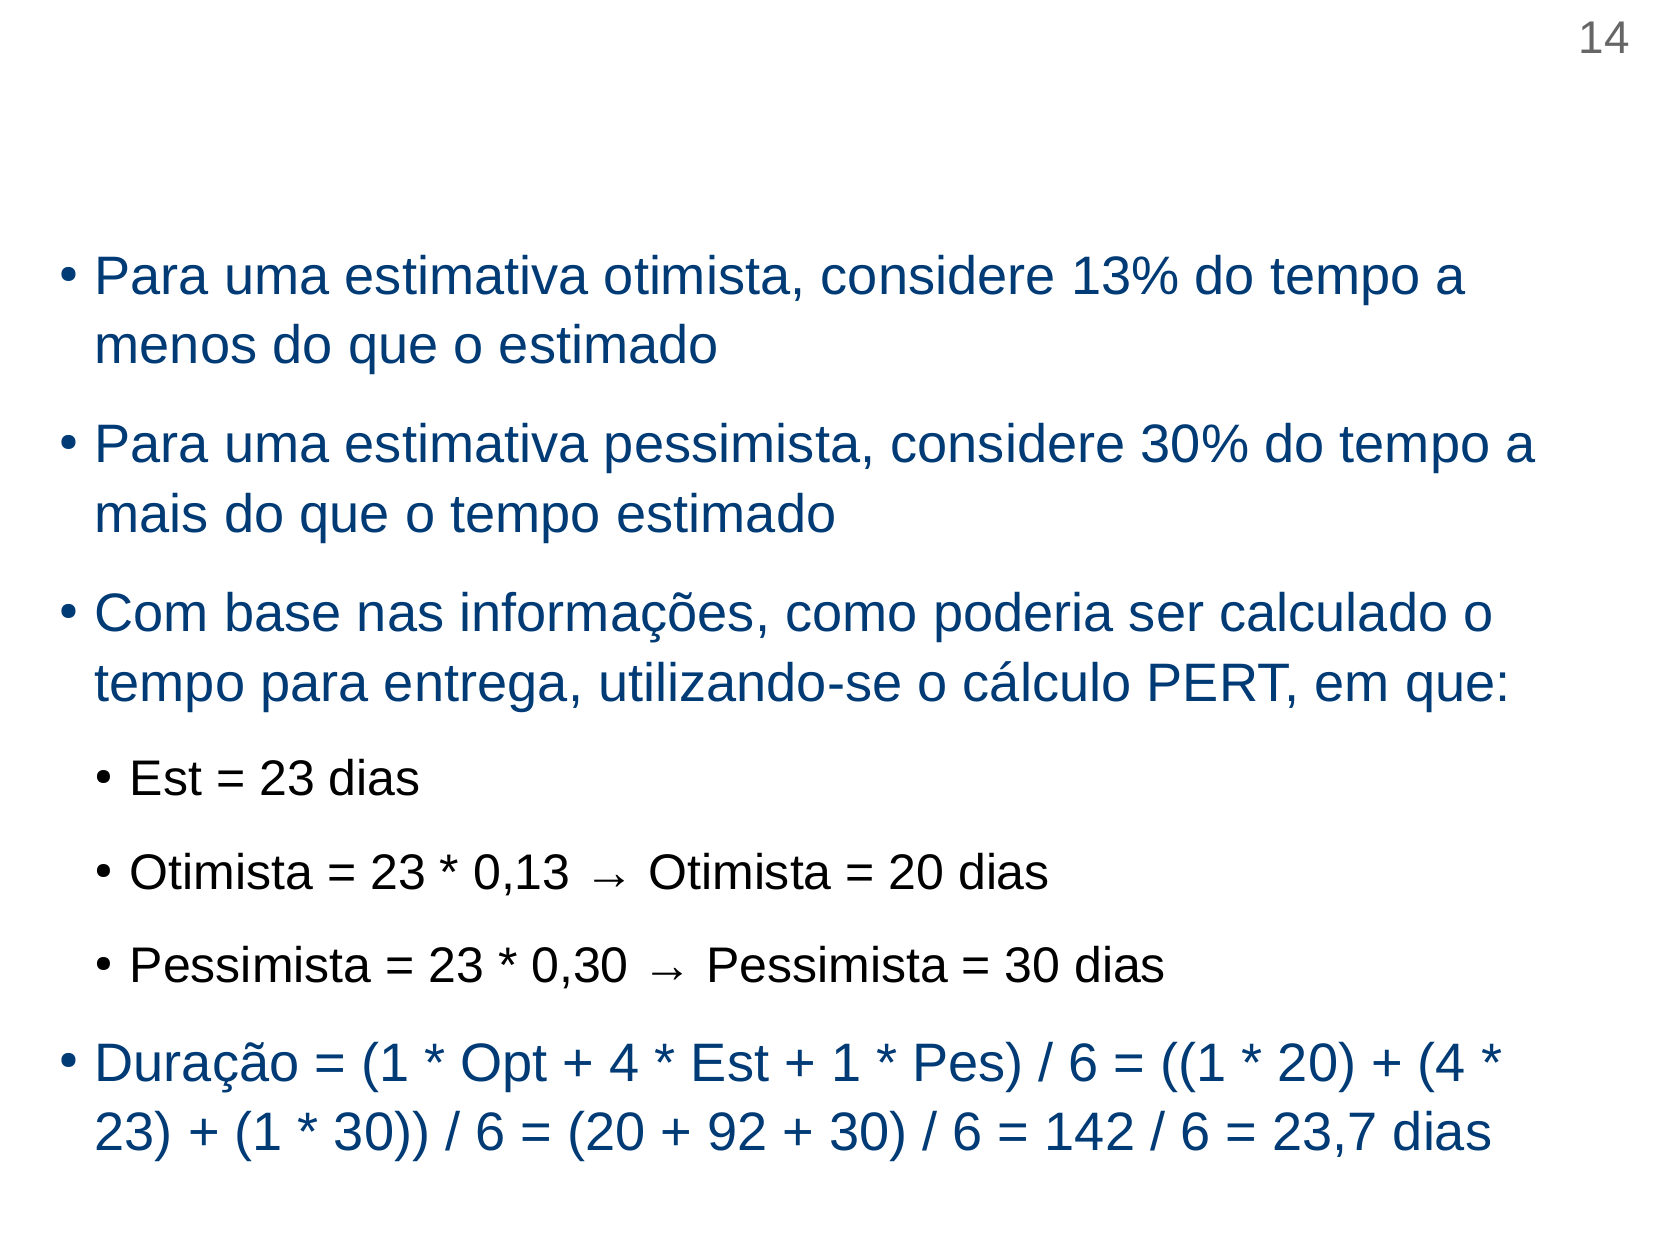

14
#
Para uma estimativa otimista, considere 13% do tempo a menos do que o estimado
Para uma estimativa pessimista, considere 30% do tempo a mais do que o tempo estimado
Com base nas informações, como poderia ser calculado o tempo para entrega, utilizando-se o cálculo PERT, em que:
Est = 23 dias
Otimista = 23 * 0,13 → Otimista = 20 dias
Pessimista = 23 * 0,30 → Pessimista = 30 dias
Duração = (1 * Opt + 4 * Est + 1 * Pes) / 6 = ((1 * 20) + (4 * 23) + (1 * 30)) / 6 = (20 + 92 + 30) / 6 = 142 / 6 = 23,7 dias